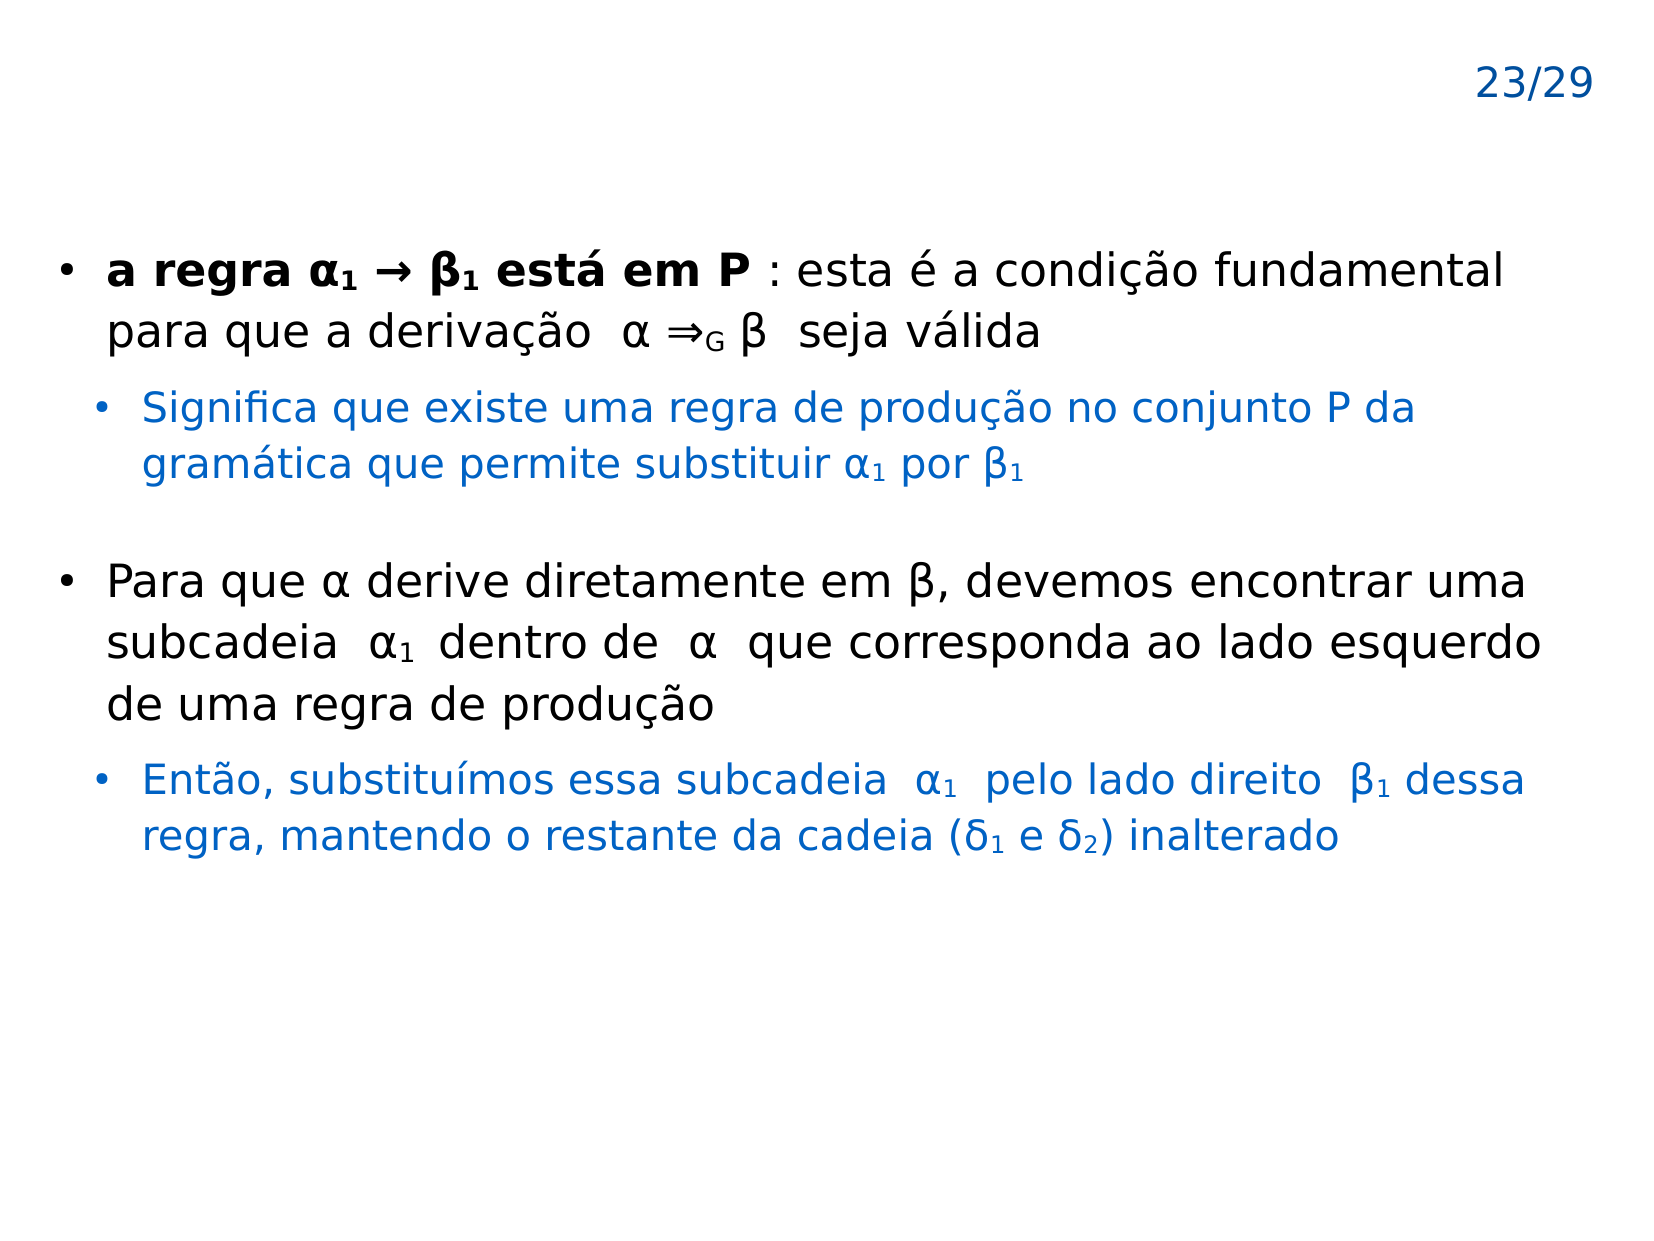

#
23
a regra α1 → β1 está em P : esta é a condição fundamental para que a derivação α ⇒G β seja válida
Significa que existe uma regra de produção no conjunto P da gramática que permite substituir α1 por β1
Para que α derive diretamente em β, devemos encontrar uma subcadeia α1 dentro de α que corresponda ao lado esquerdo de uma regra de produção
Então, substituímos essa subcadeia α1 pelo lado direito β1 dessa regra, mantendo o restante da cadeia (δ1 e δ2) inalterado